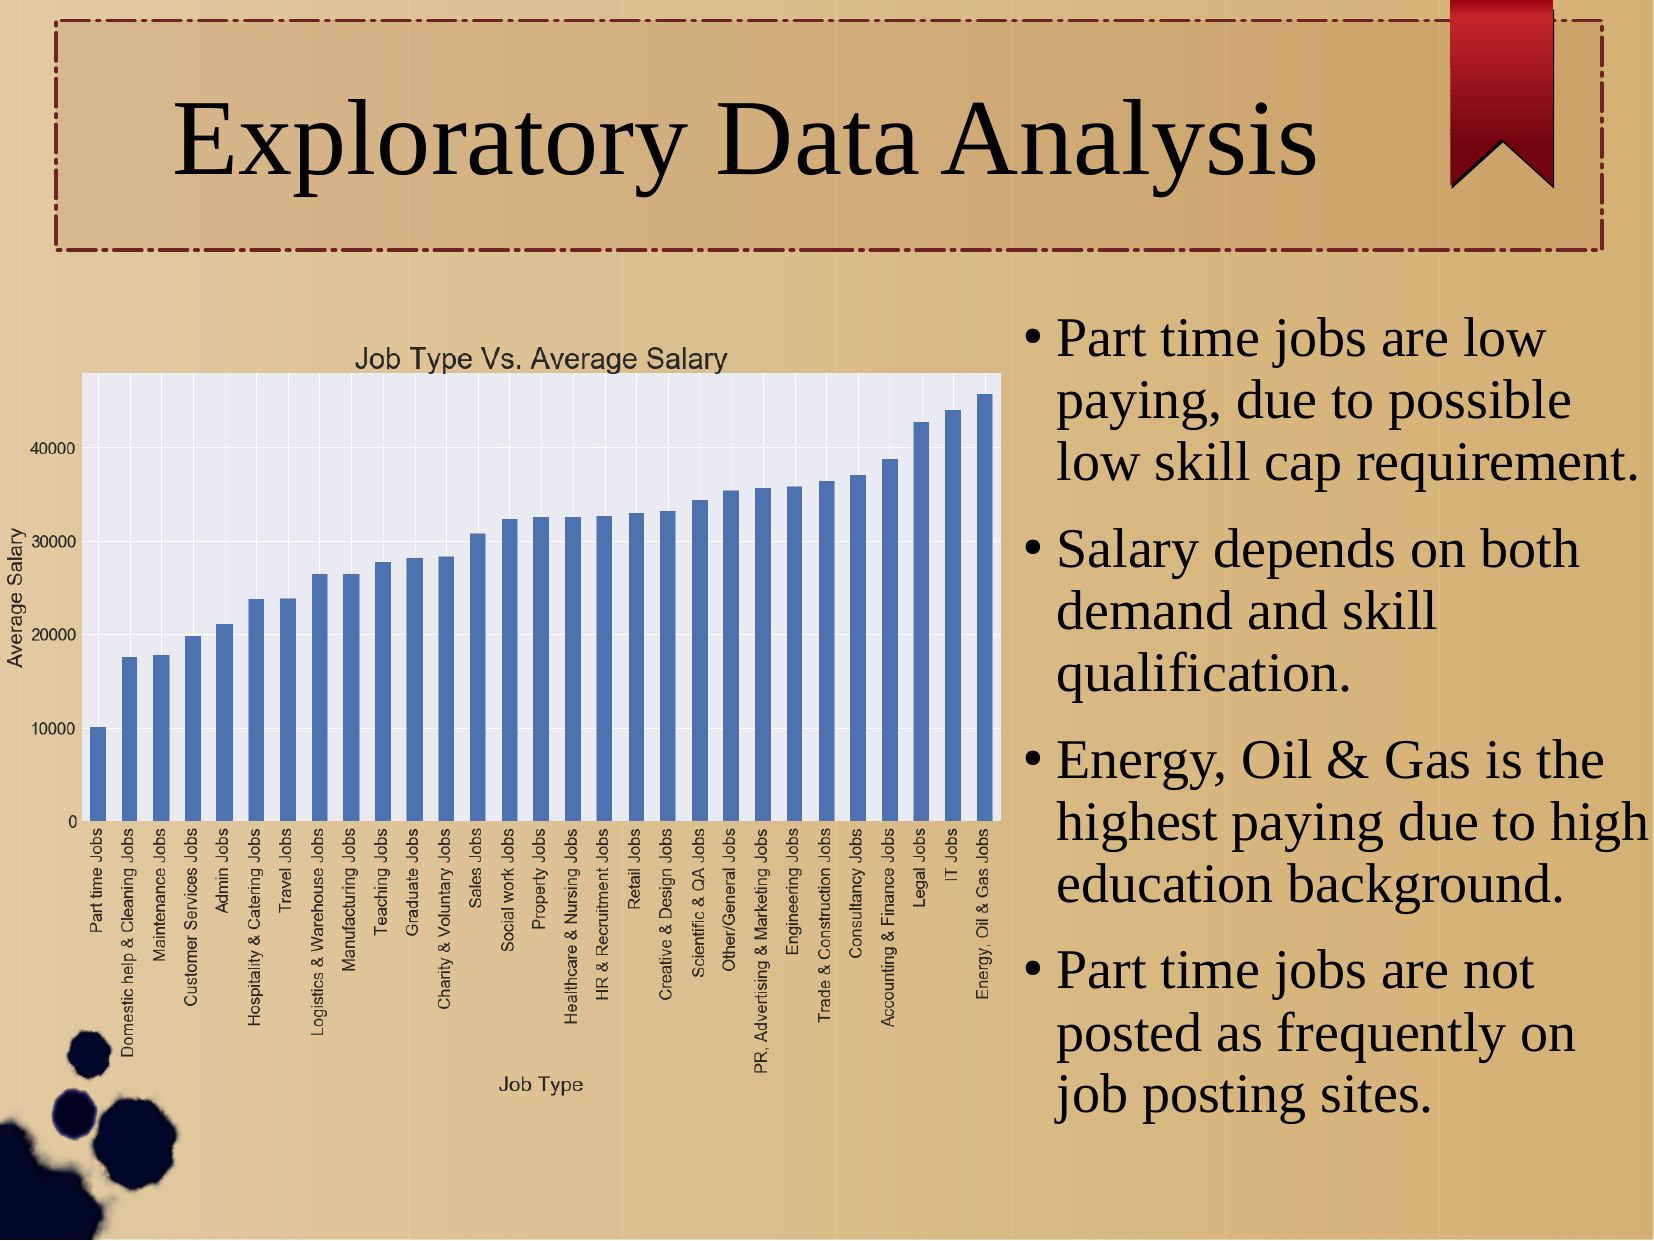

# Exploratory Data Analysis
Part time jobs are low paying, due to possible low skill cap requirement.
Salary depends on both demand and skill qualification.
Energy, Oil & Gas is the highest paying due to high education background.
Part time jobs are not posted as frequently on job posting sites.